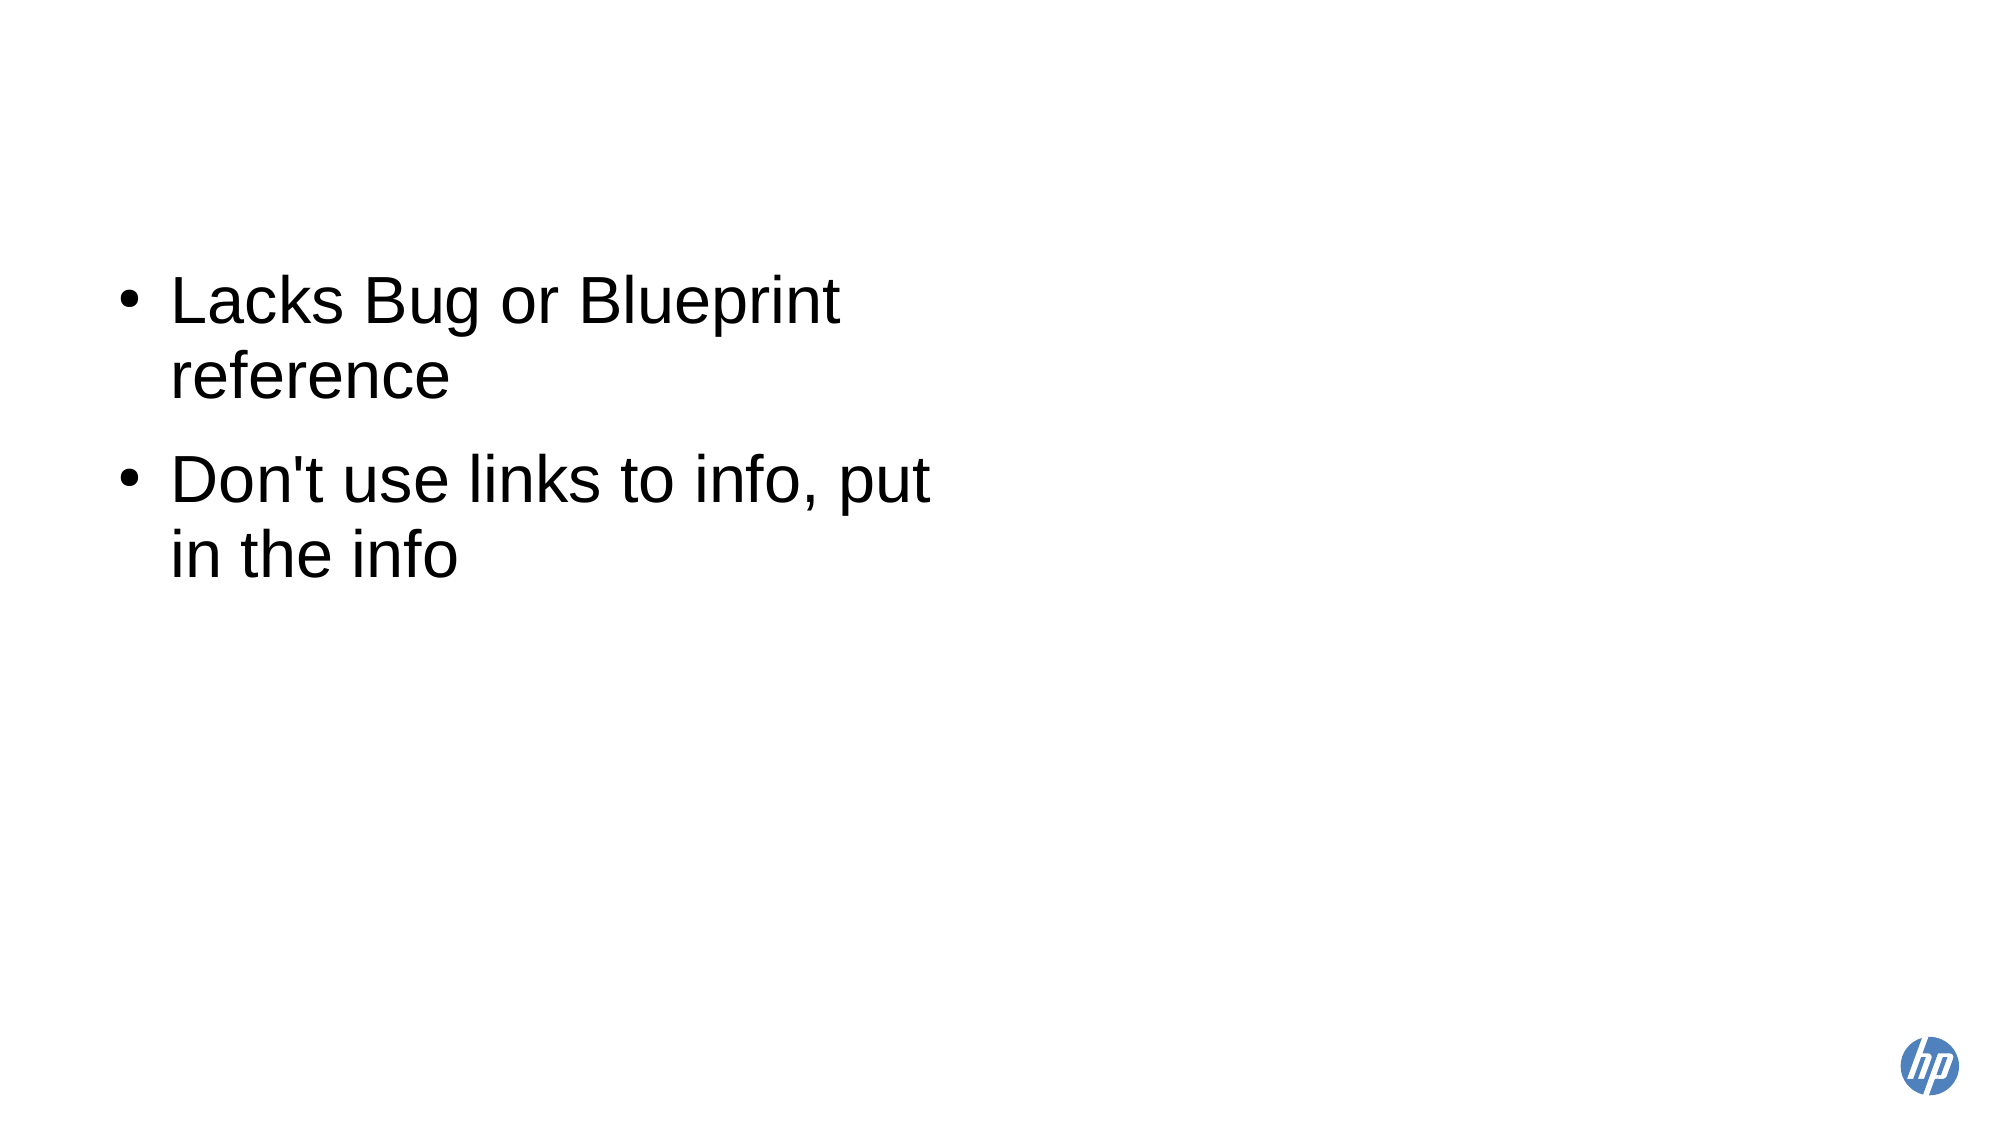

#
Lacks Bug or Blueprint reference
Don't use links to info, put in the info